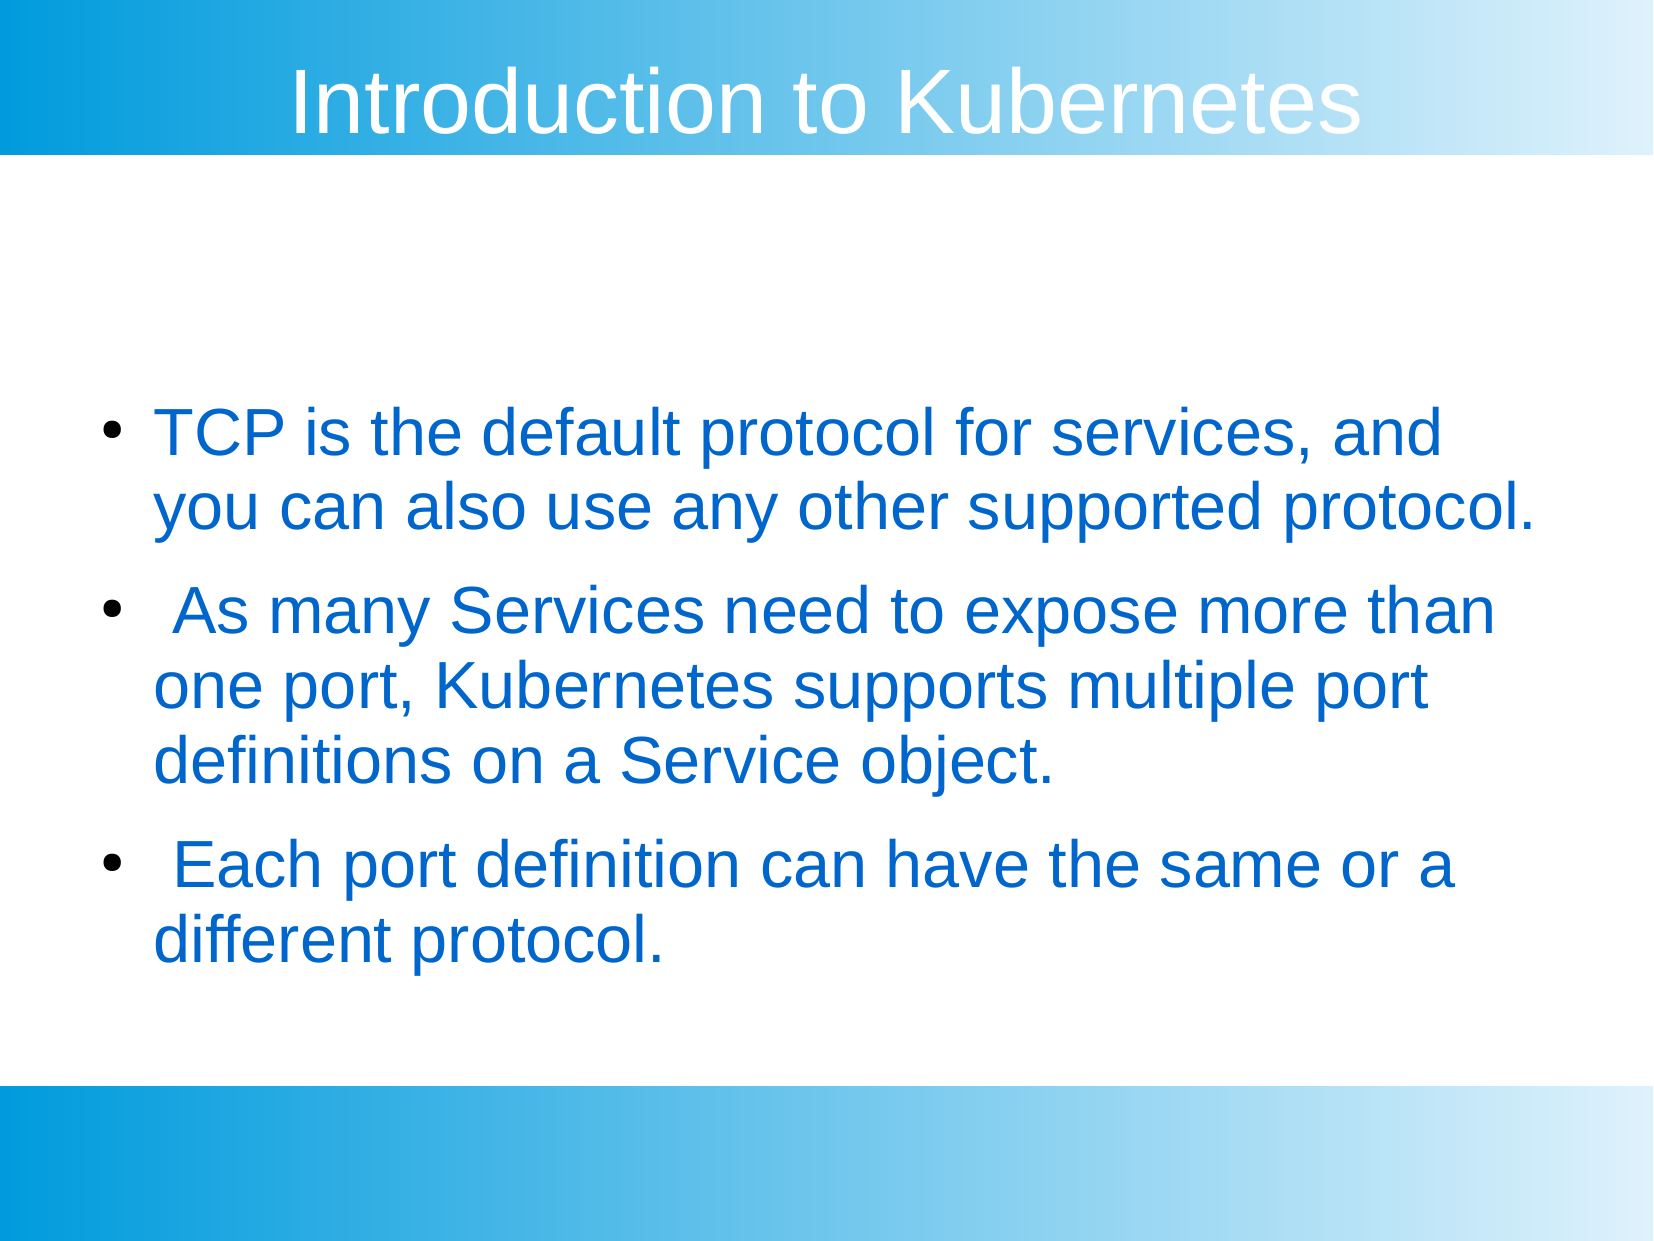

# Introduction to Kubernetes
TCP is the default protocol for services, and you can also use any other supported protocol.
 As many Services need to expose more than one port, Kubernetes supports multiple port definitions on a Service object.
 Each port definition can have the same or a different protocol.